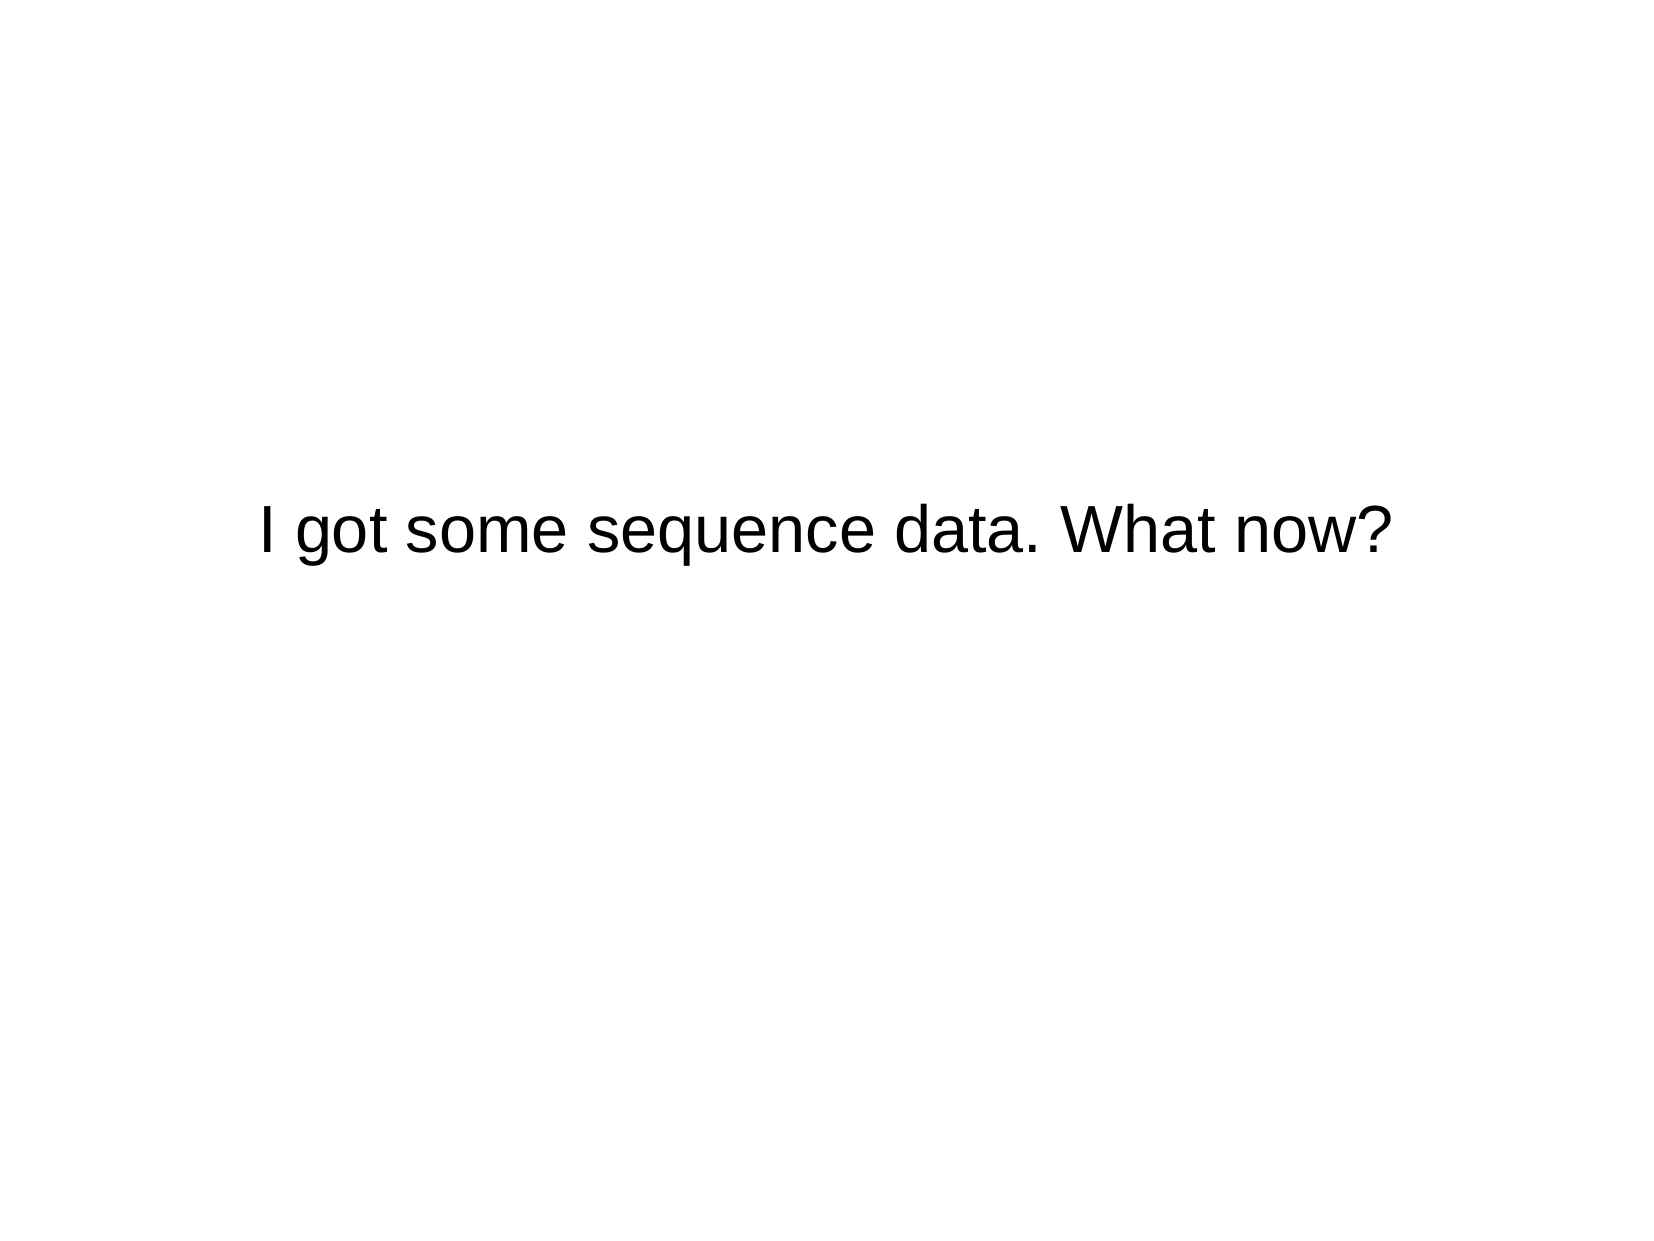

# I got some sequence data. What now?